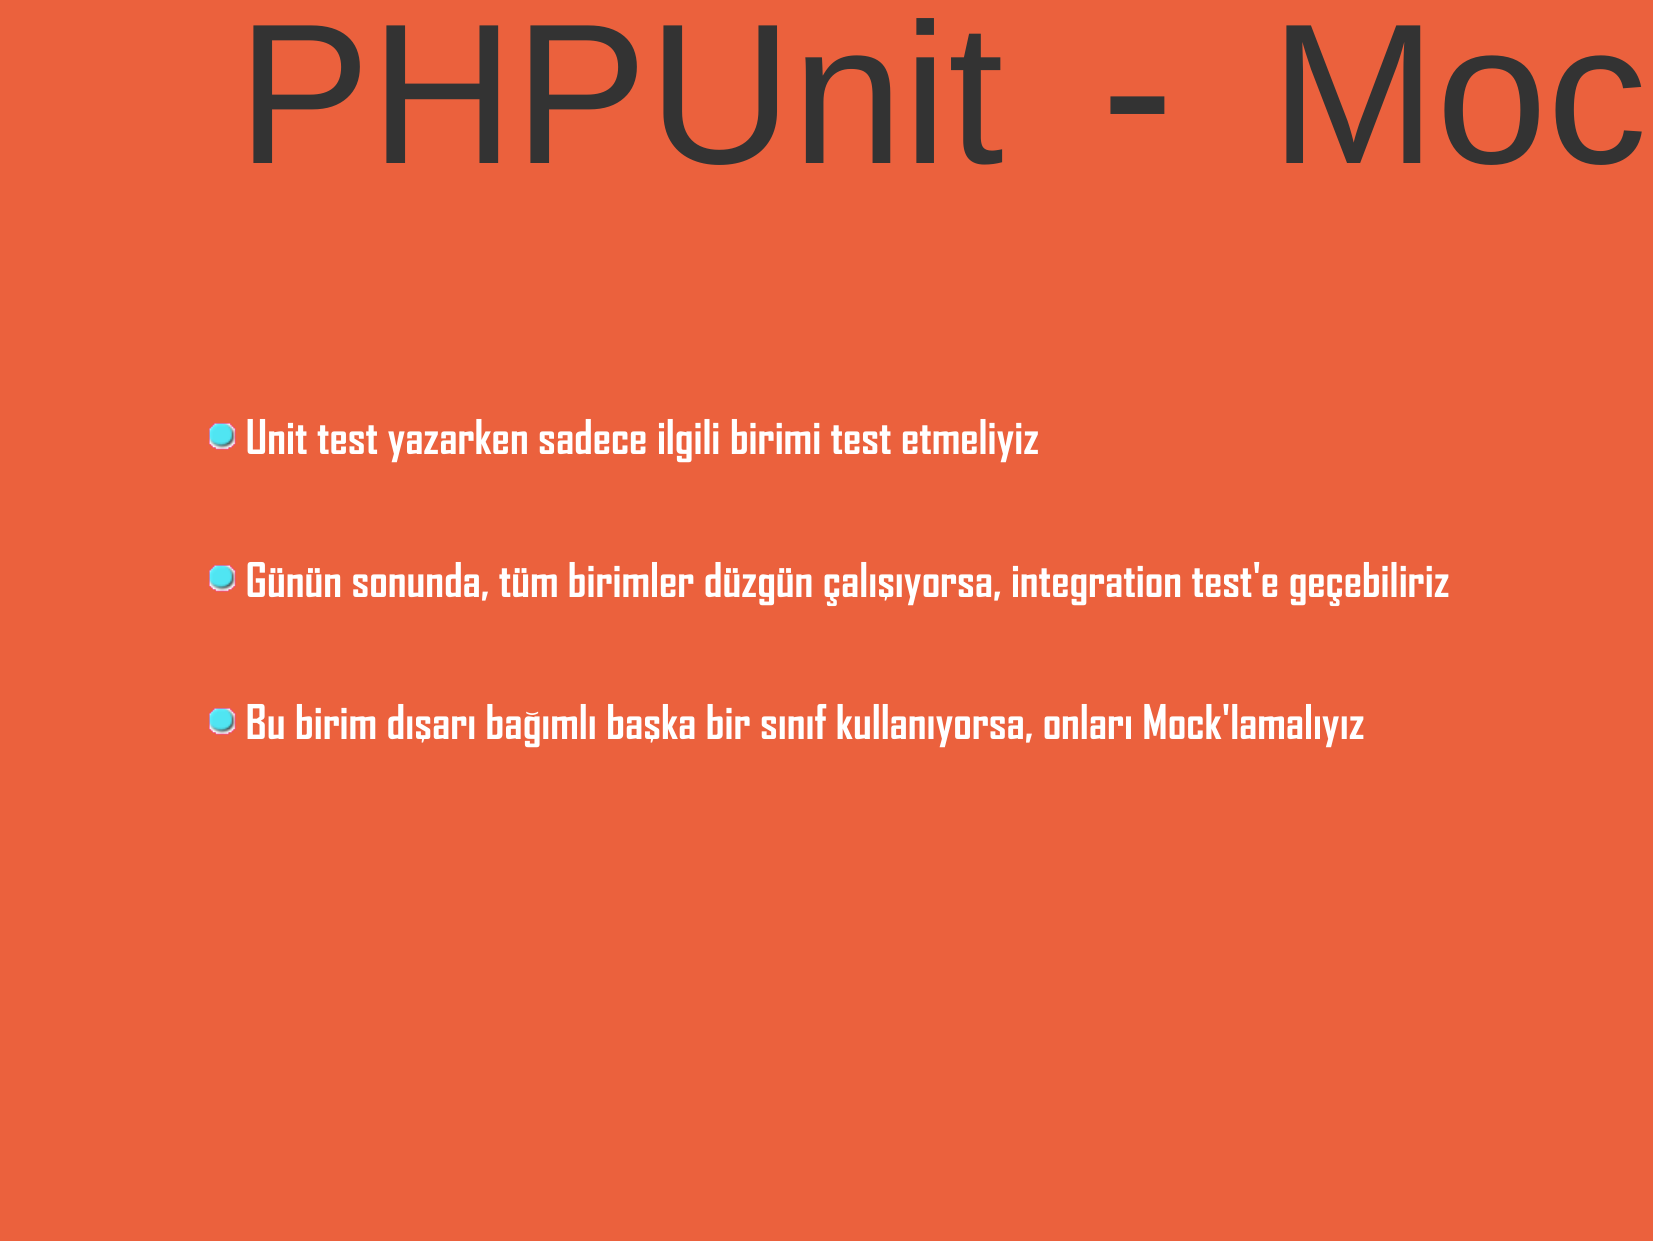

PHPUnit - Mock'lama
 Unit test yazarken sadece ilgili birimi test etmeliyiz
 Günün sonunda, tüm birimler düzgün çalışıyorsa, integration test'e geçebiliriz
 Bu birim dışarı bağımlı başka bir sınıf kullanıyorsa, onları Mock'lamalıyız